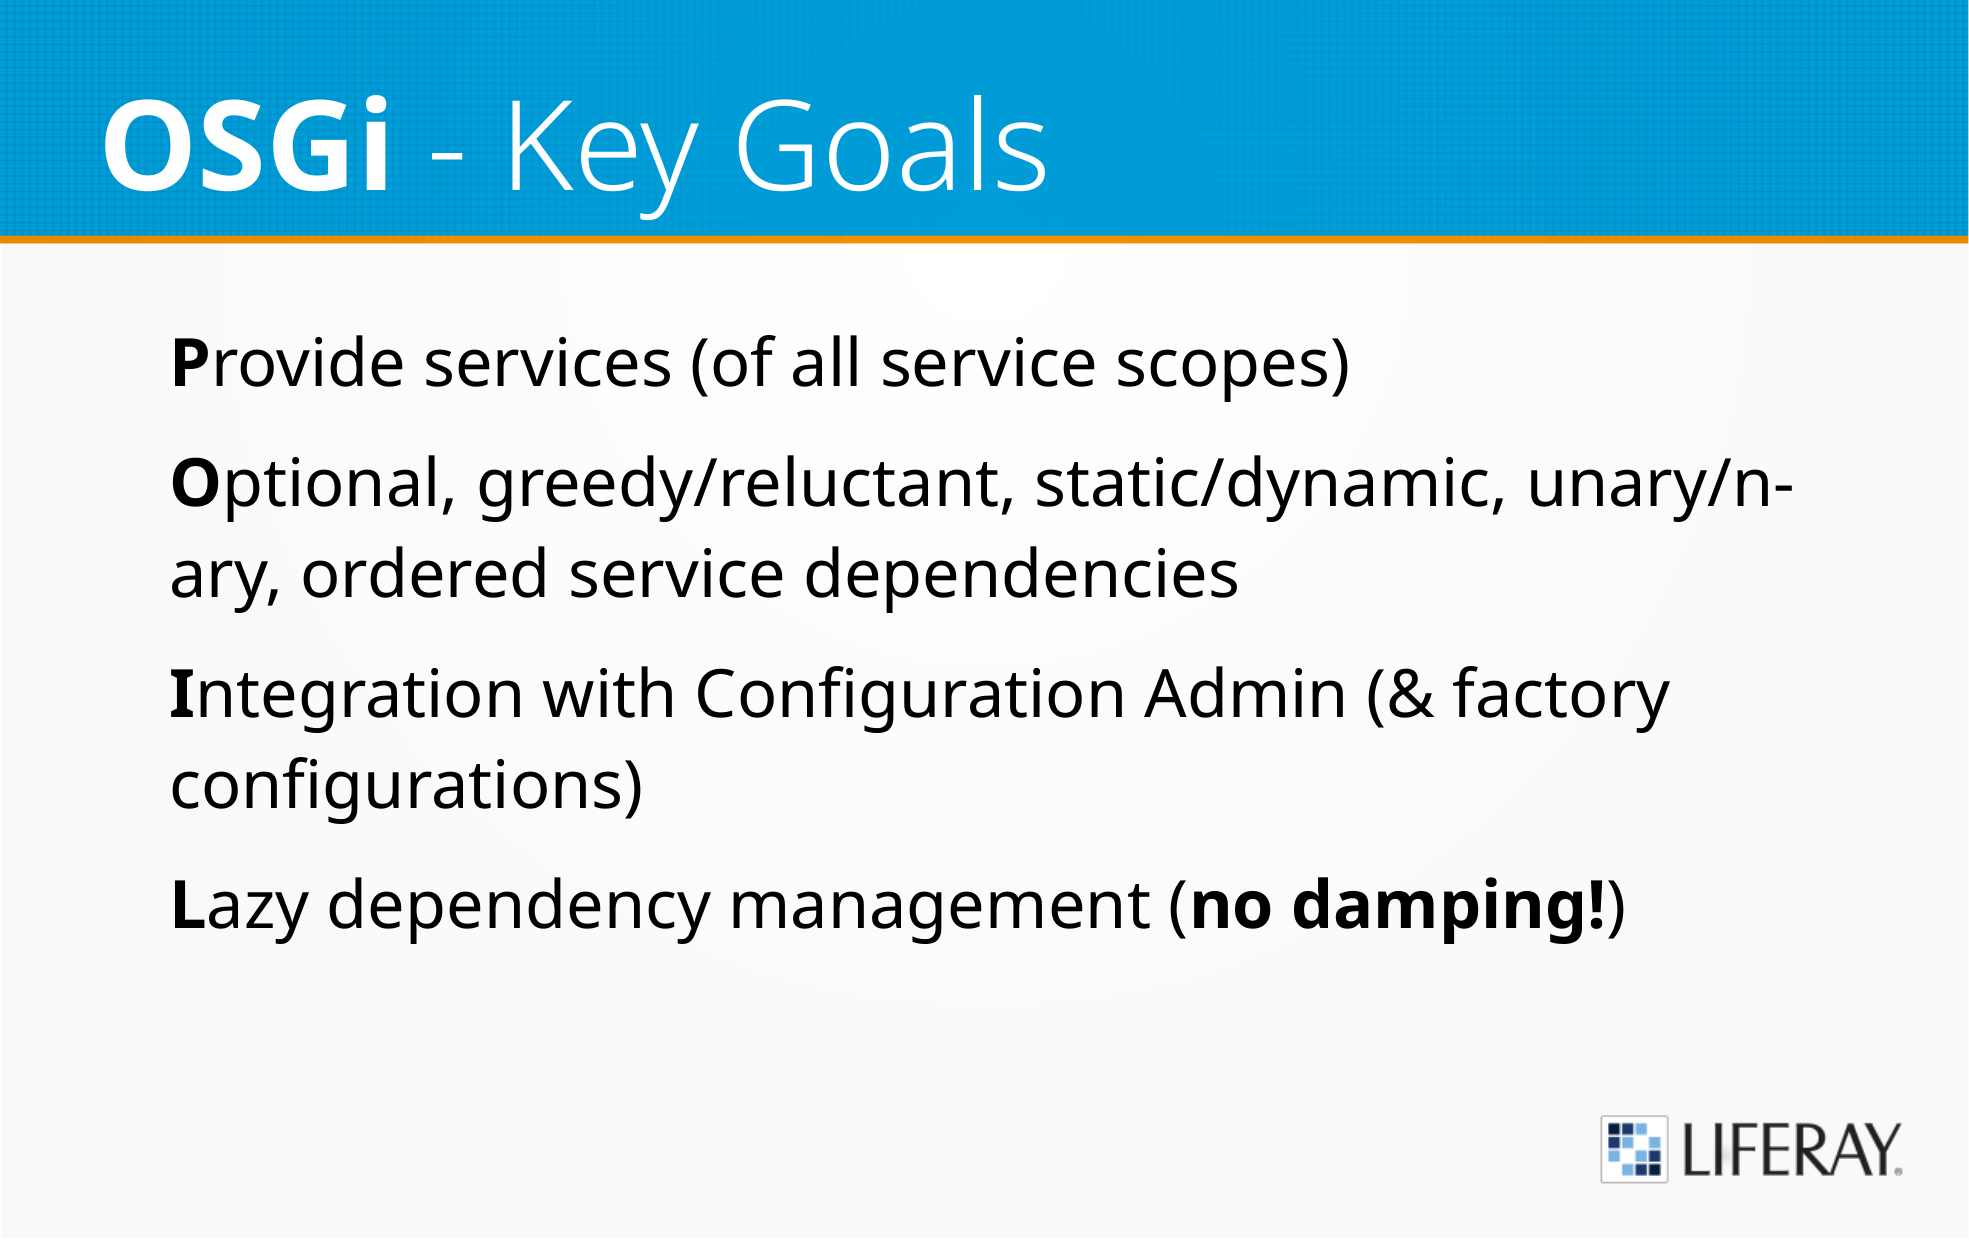

# OSGi - Key Goals
Provide services (of all service scopes)
Optional, greedy/reluctant, static/dynamic, unary/n-ary, ordered service dependencies
Integration with Configuration Admin (& factory configurations)
Lazy dependency management (no damping!)